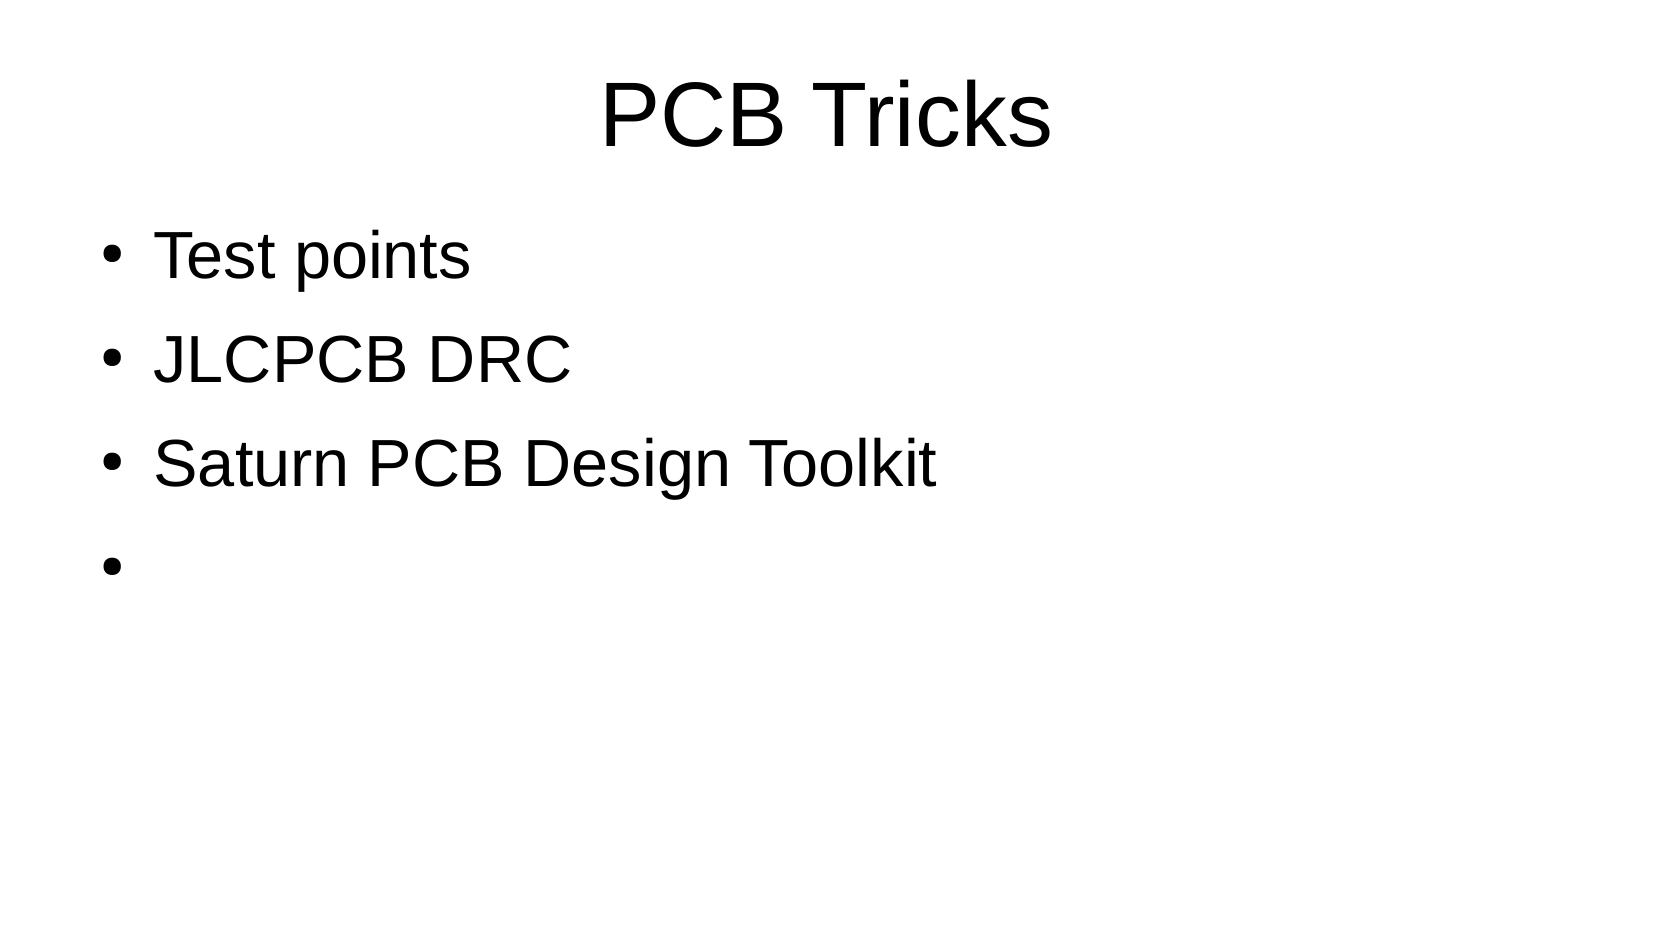

# PCB Tricks
Test points
JLCPCB DRC
Saturn PCB Design Toolkit